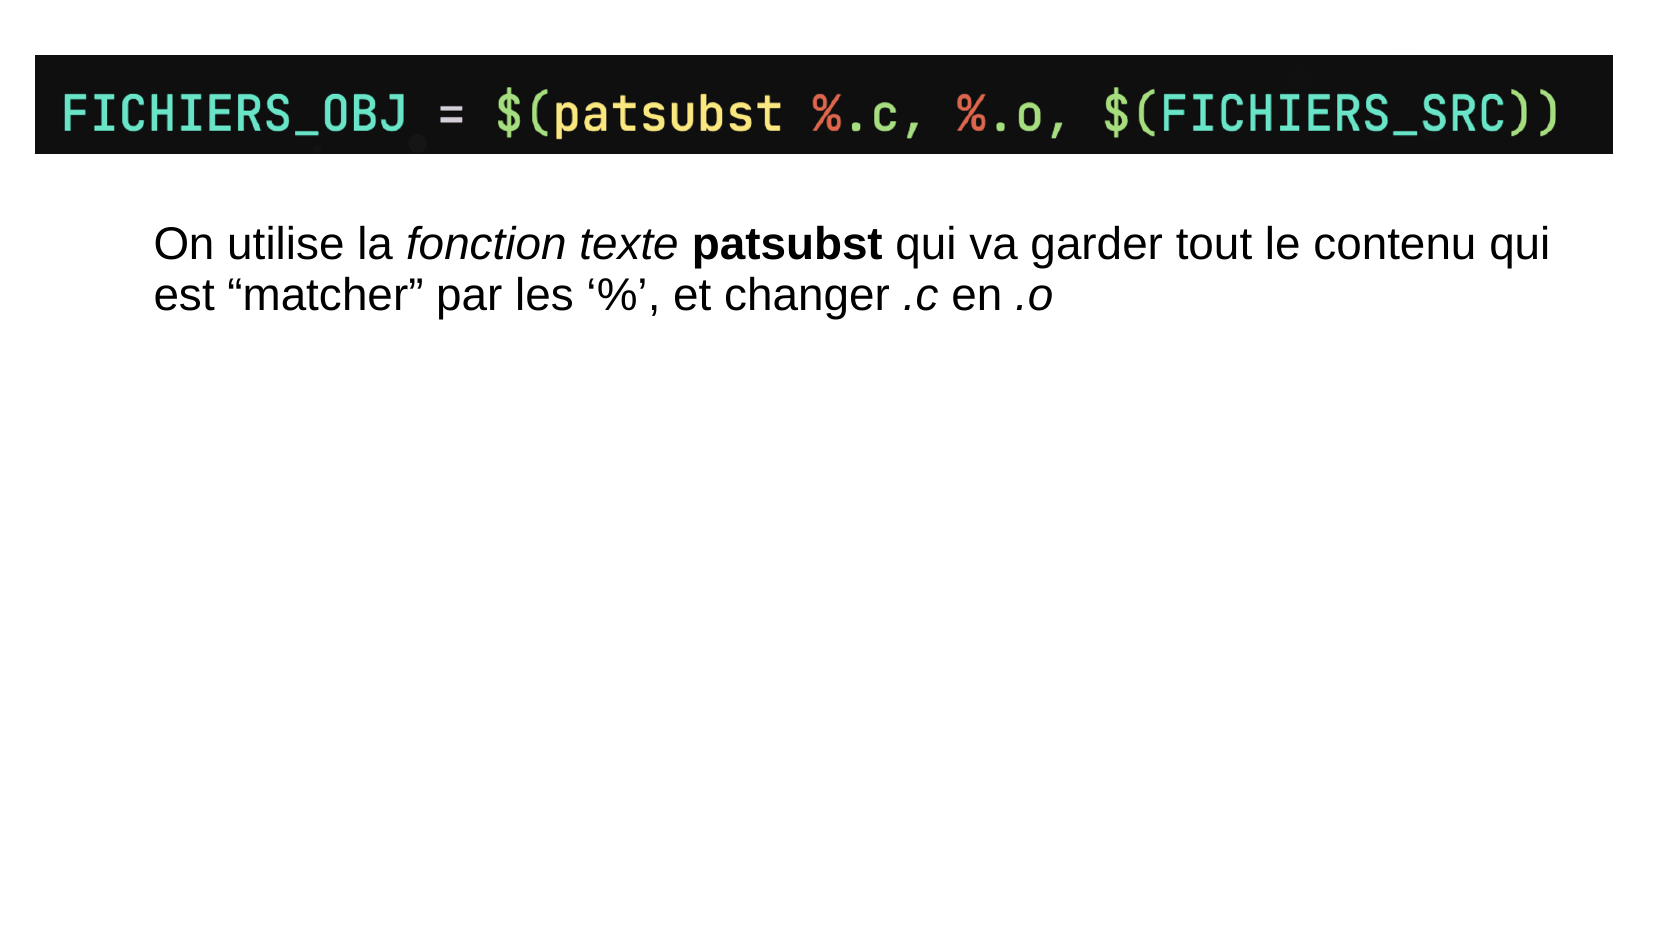

# On utilise la fonction texte patsubst qui va garder tout le contenu qui est “matcher” par les ‘%’, et changer .c en .o